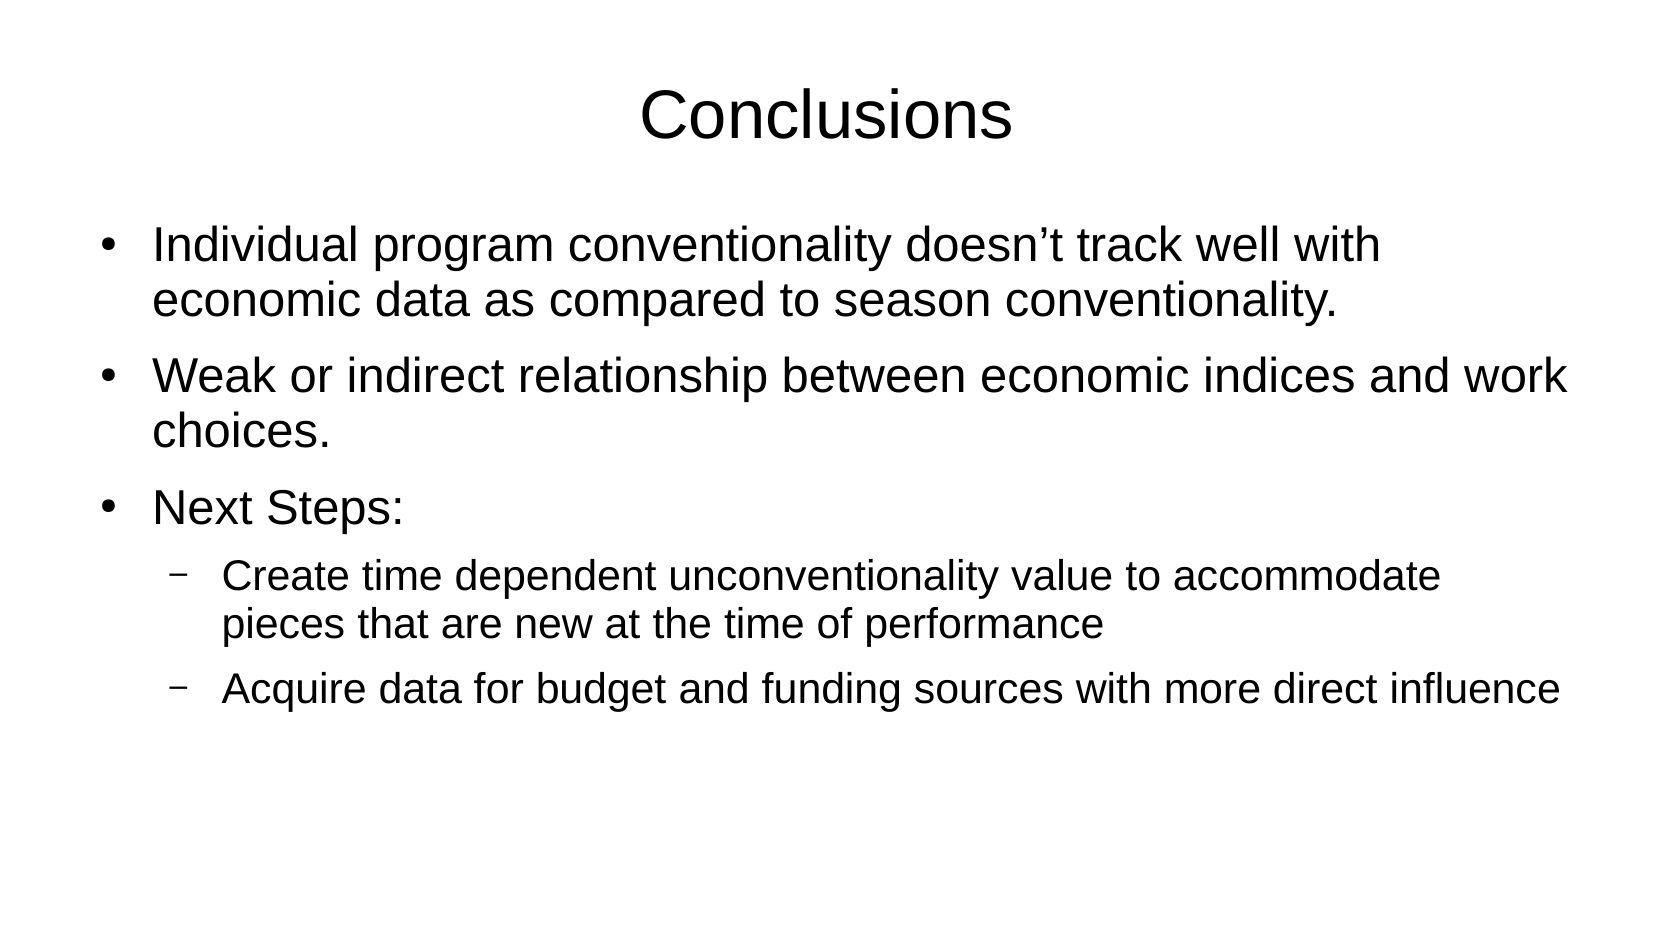

# Conclusions
Individual program conventionality doesn’t track well with economic data as compared to season conventionality.
Weak or indirect relationship between economic indices and work choices.
Next Steps:
Create time dependent unconventionality value to accommodate pieces that are new at the time of performance
Acquire data for budget and funding sources with more direct influence